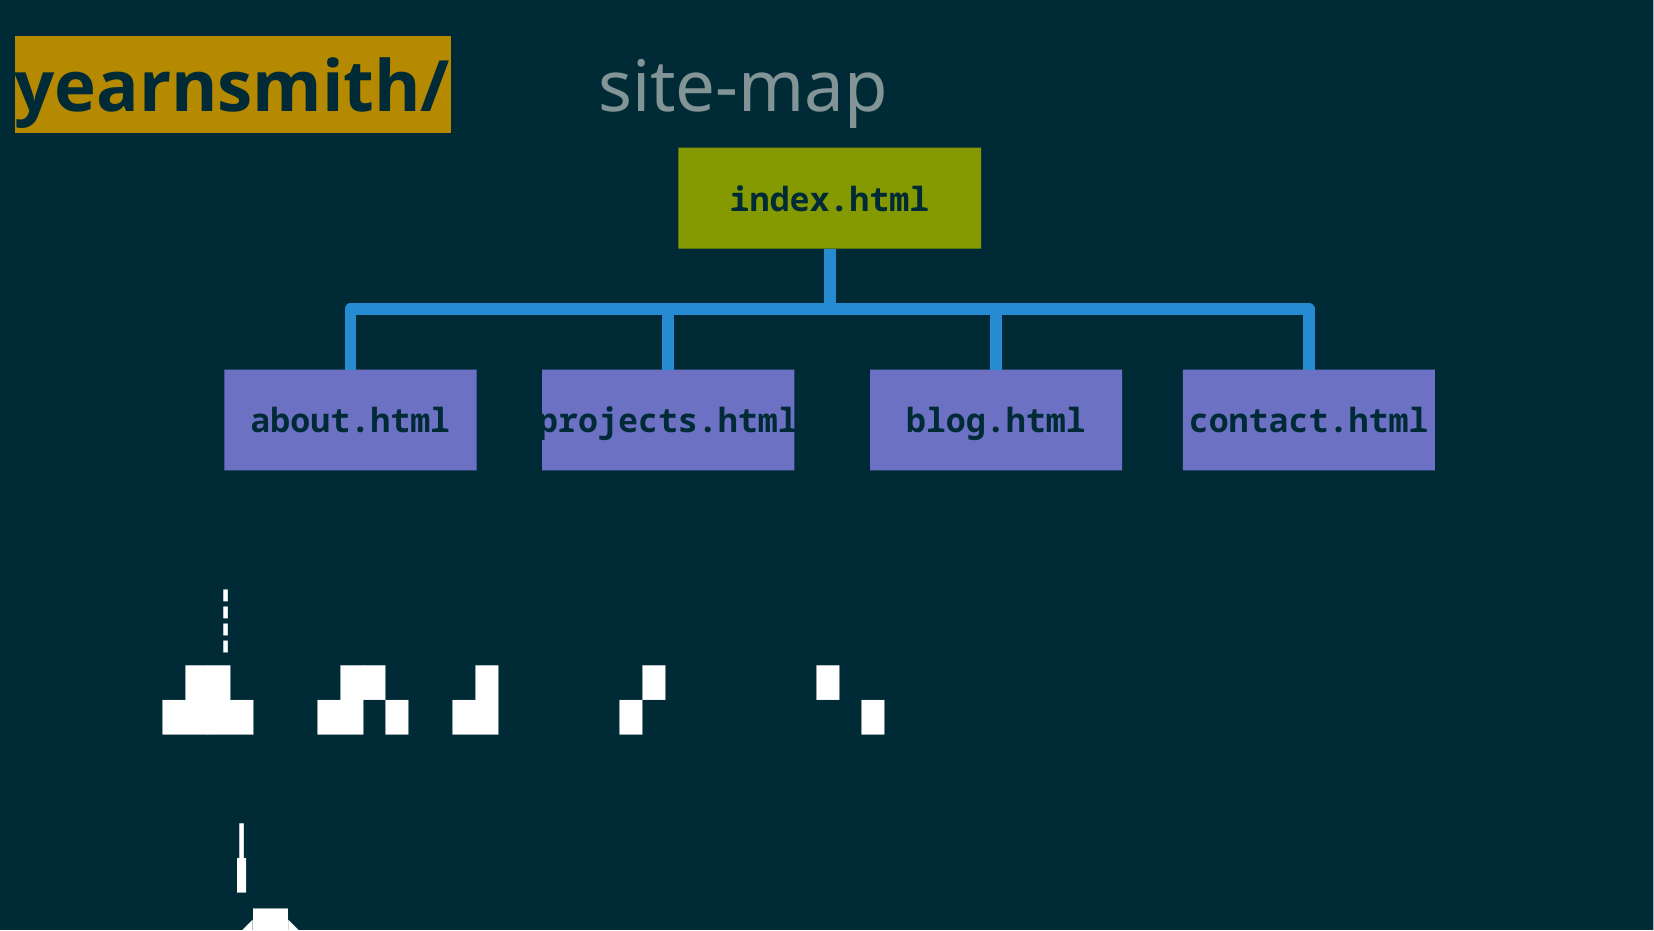

Site-map
Yearnsmith/
Index.html
projects.html
blog.html
contact.html
about.html
 ┊
 ▟▙ ▟▚ ▟ ▞ ▘▖
 ╽
 ◢█◣